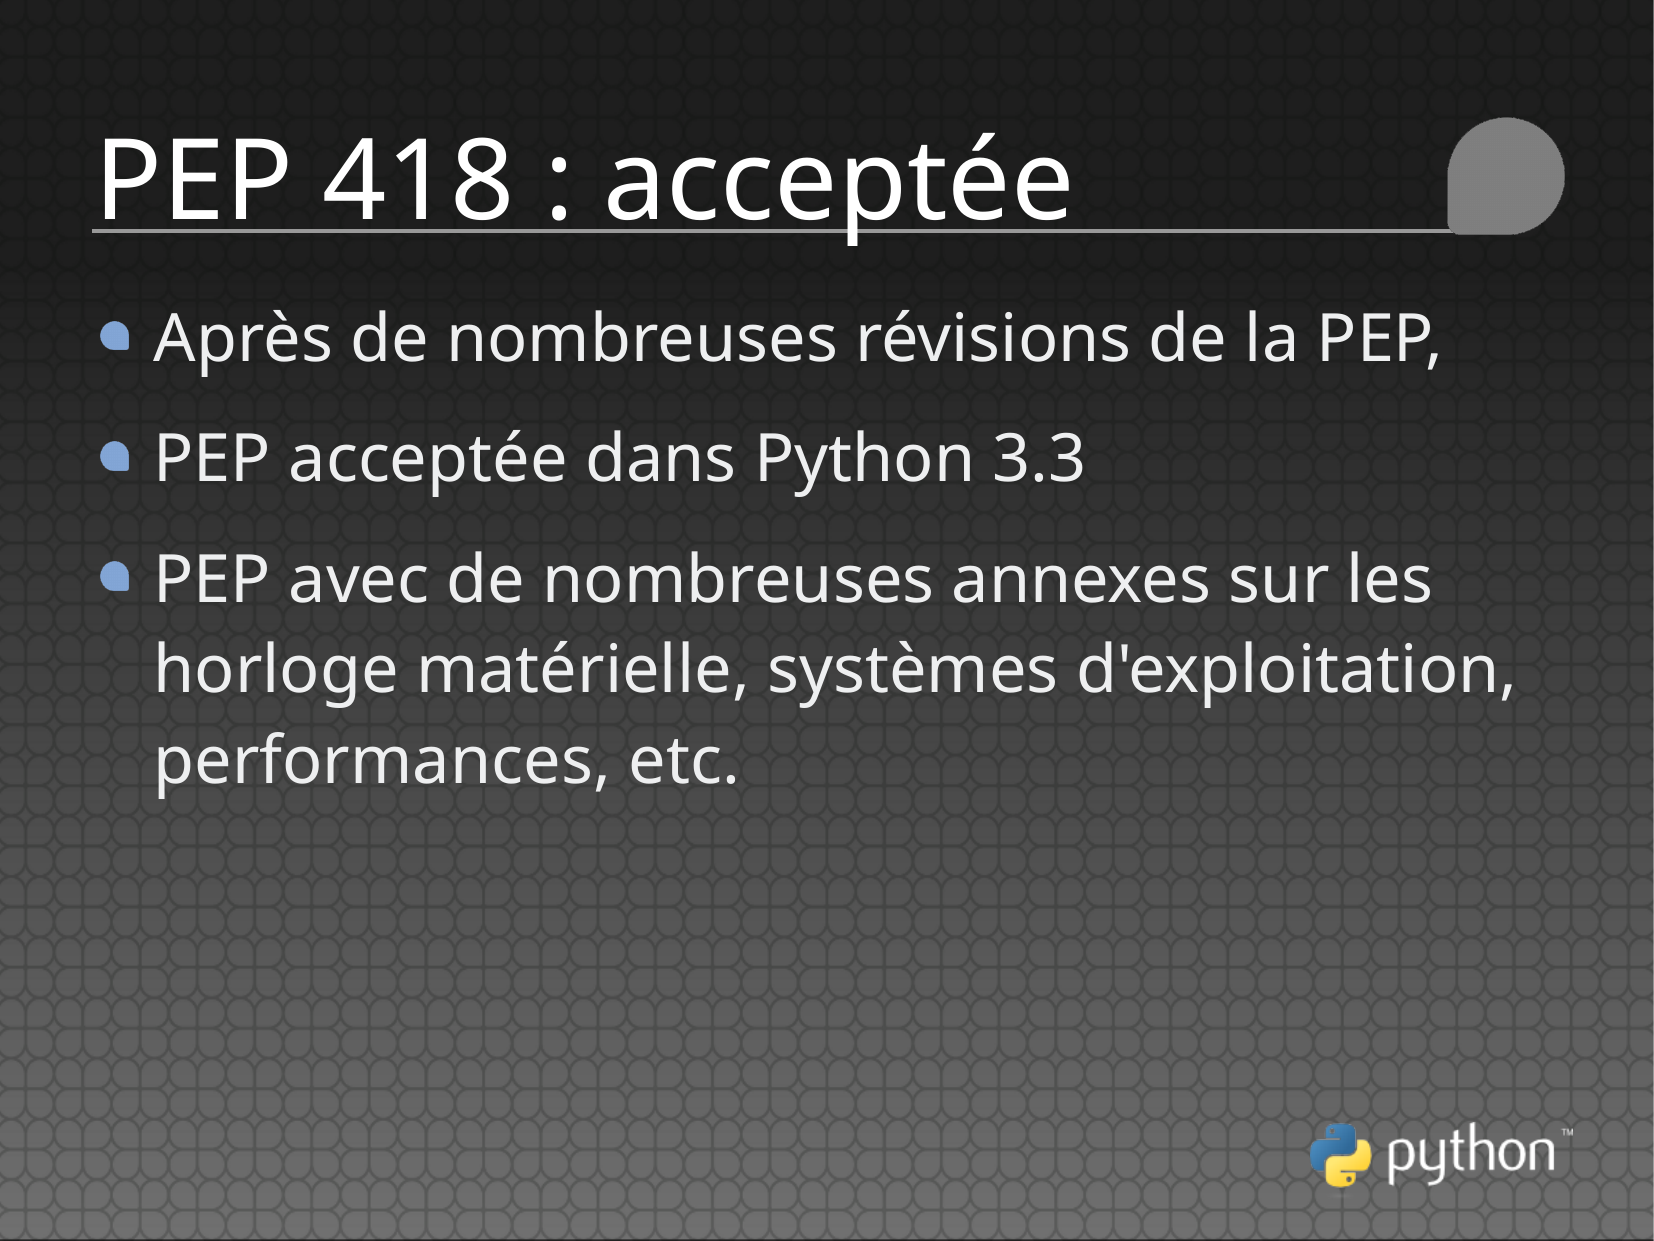

PEP 418 : acceptée
# Après de nombreuses révisions de la PEP,
PEP acceptée dans Python 3.3
PEP avec de nombreuses annexes sur les horloge matérielle, systèmes d'exploitation, performances, etc.